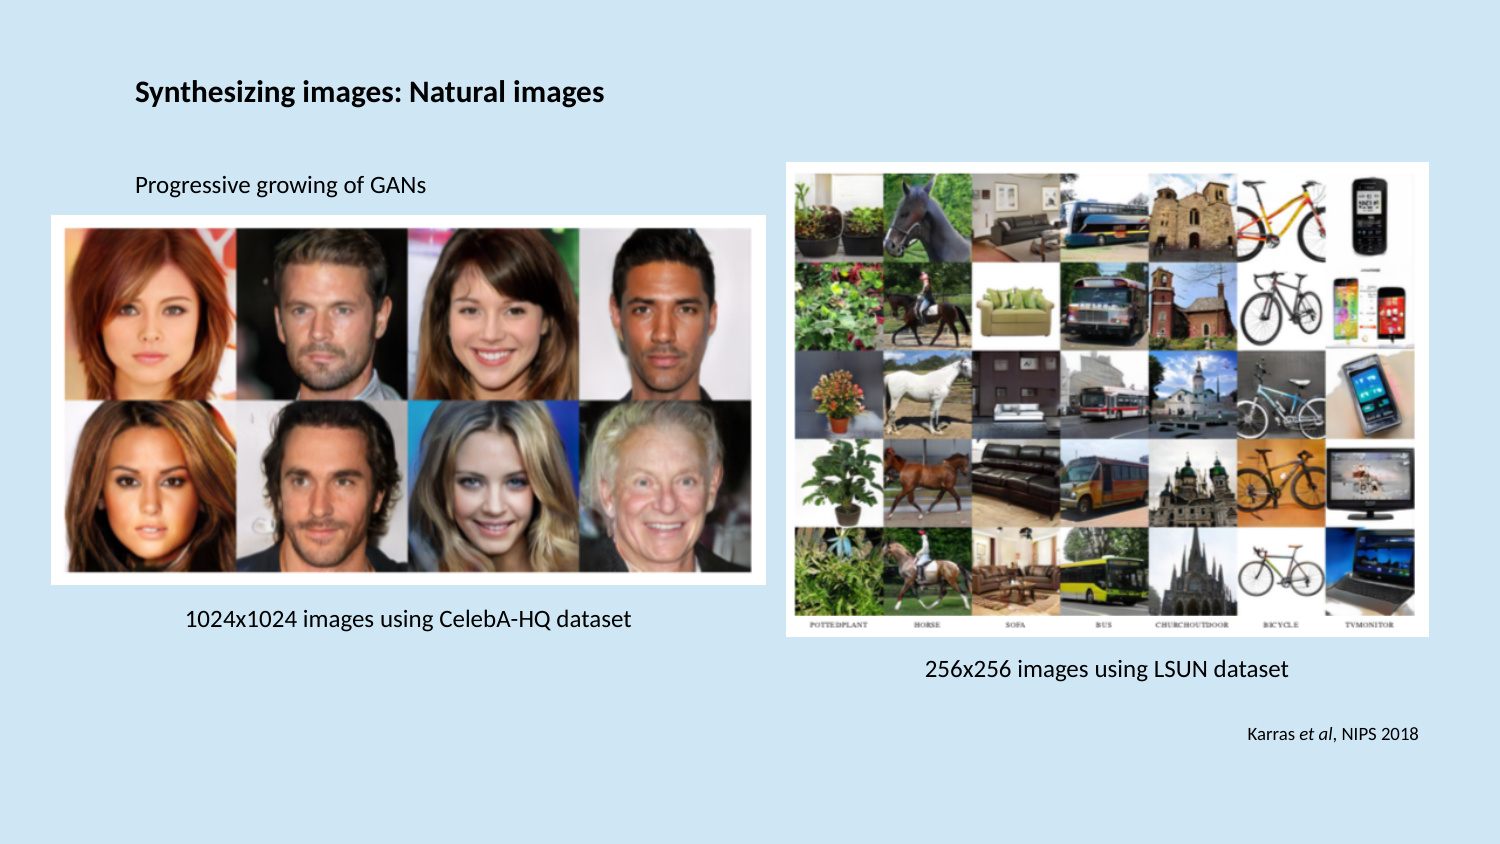

Synthesizing images: Natural images
Progressive growing of GANs
1024x1024 images using CelebA-HQ dataset
256x256 images using LSUN dataset
Karras et al, NIPS 2018